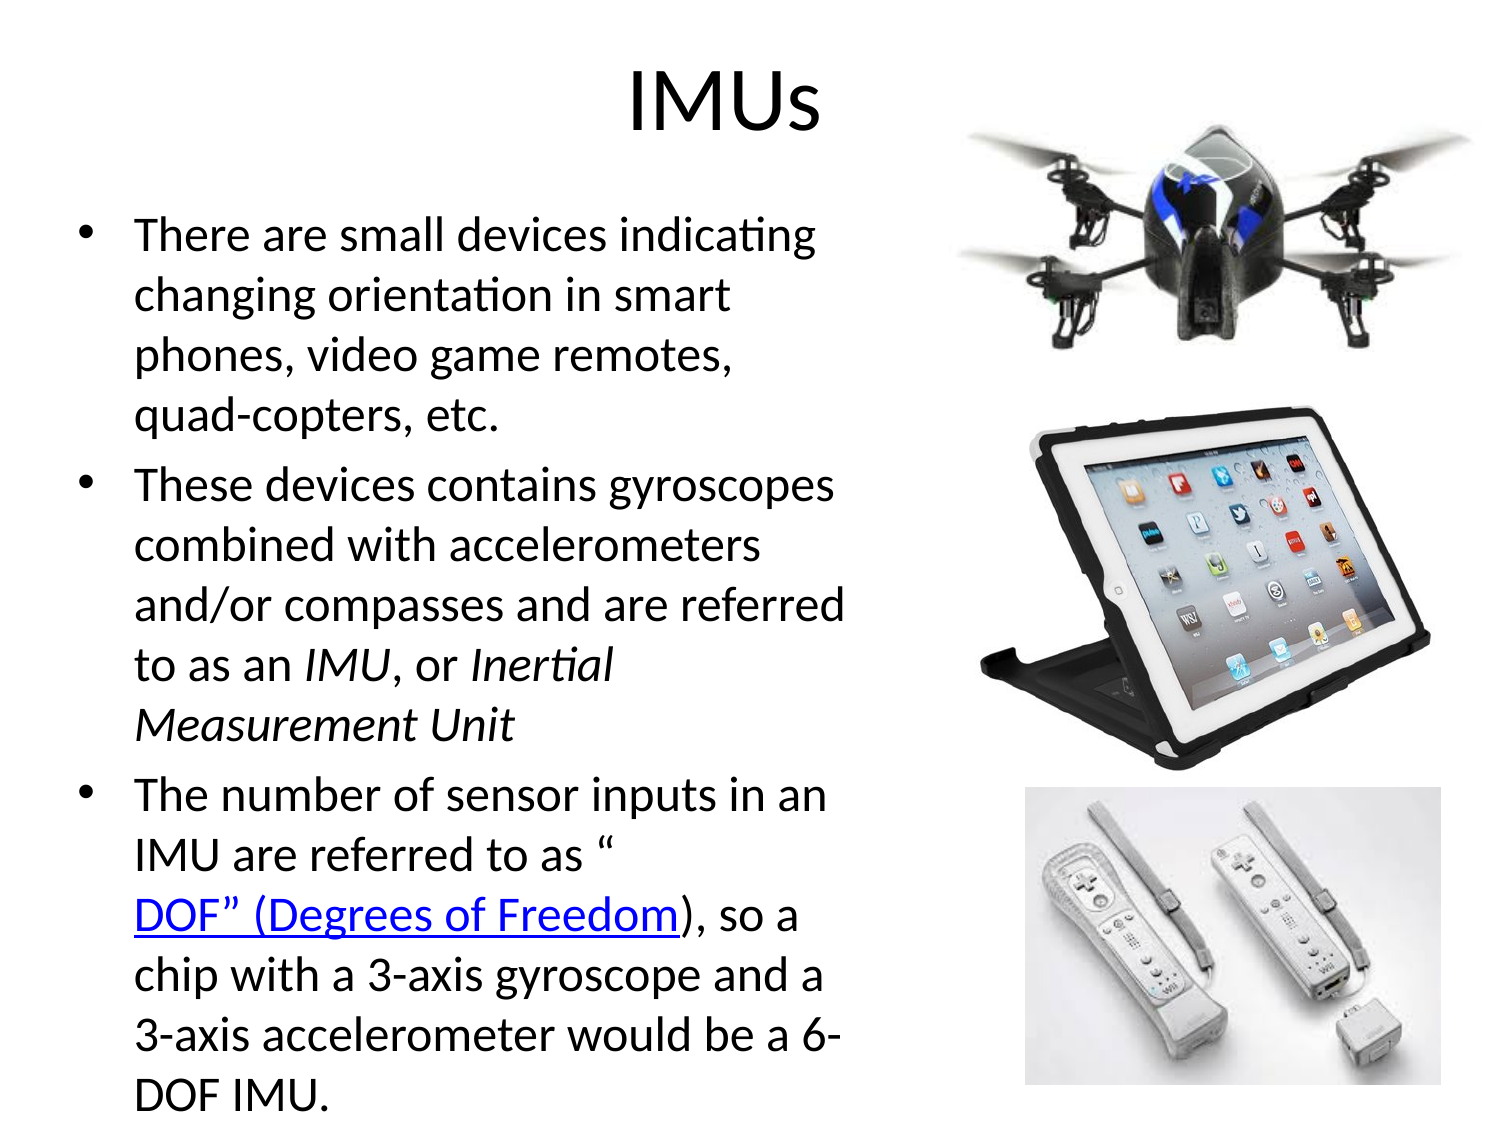

# IMUs
There are small devices indicating changing orientation in smart phones, video game remotes, quad-copters, etc.
These devices contains gyroscopes combined with accelerometers and/or compasses and are referred to as an IMU, or Inertial Measurement Unit
The number of sensor inputs in an IMU are referred to as “DOF” (Degrees of Freedom), so a chip with a 3-axis gyroscope and a 3-axis accelerometer would be a 6-DOF IMU.